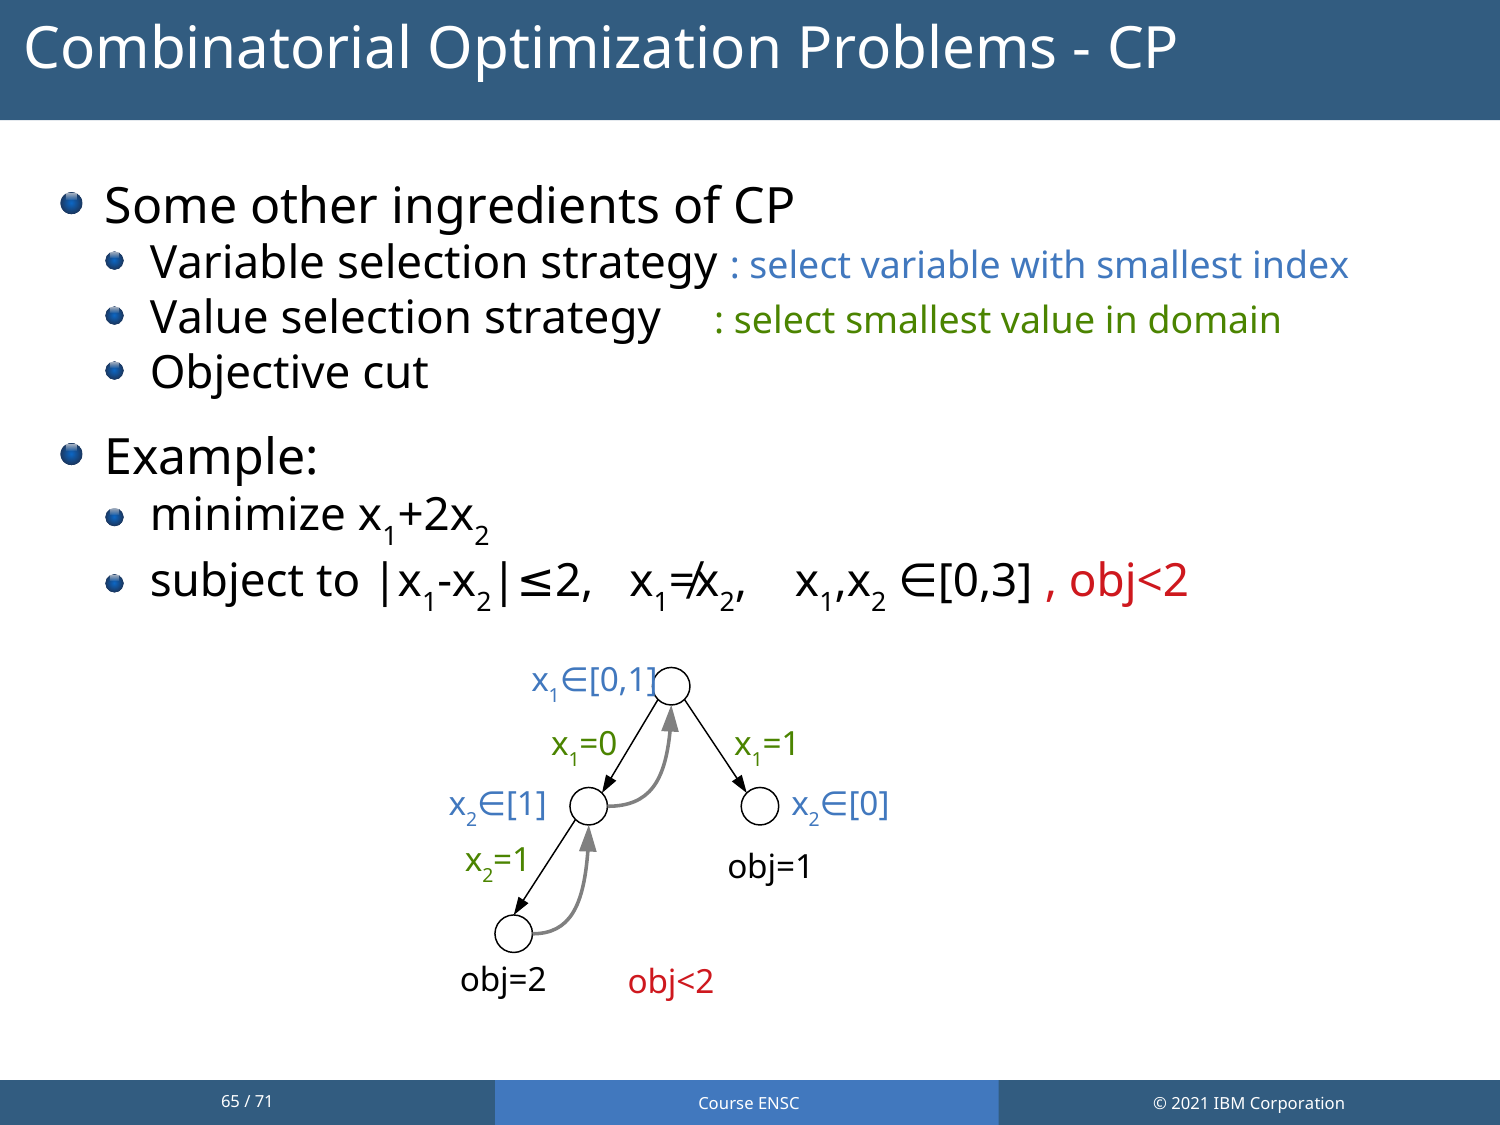

# Combinatorial Optimization Problems - CP
Some other ingredients of CP
Variable selection strategy : select variable with smallest index
Value selection strategy	 : select smallest value in domain
Objective cut
Example:
minimize x1+2x2
subject to |x1-x2|≤2, x1≠x2, x1,x2 ∈[0,3] , obj<2
x1∈[0,1]
x1=0
x1=1
x2∈[1]
x2∈[0]
x2=1
obj=1
obj=2
obj<2